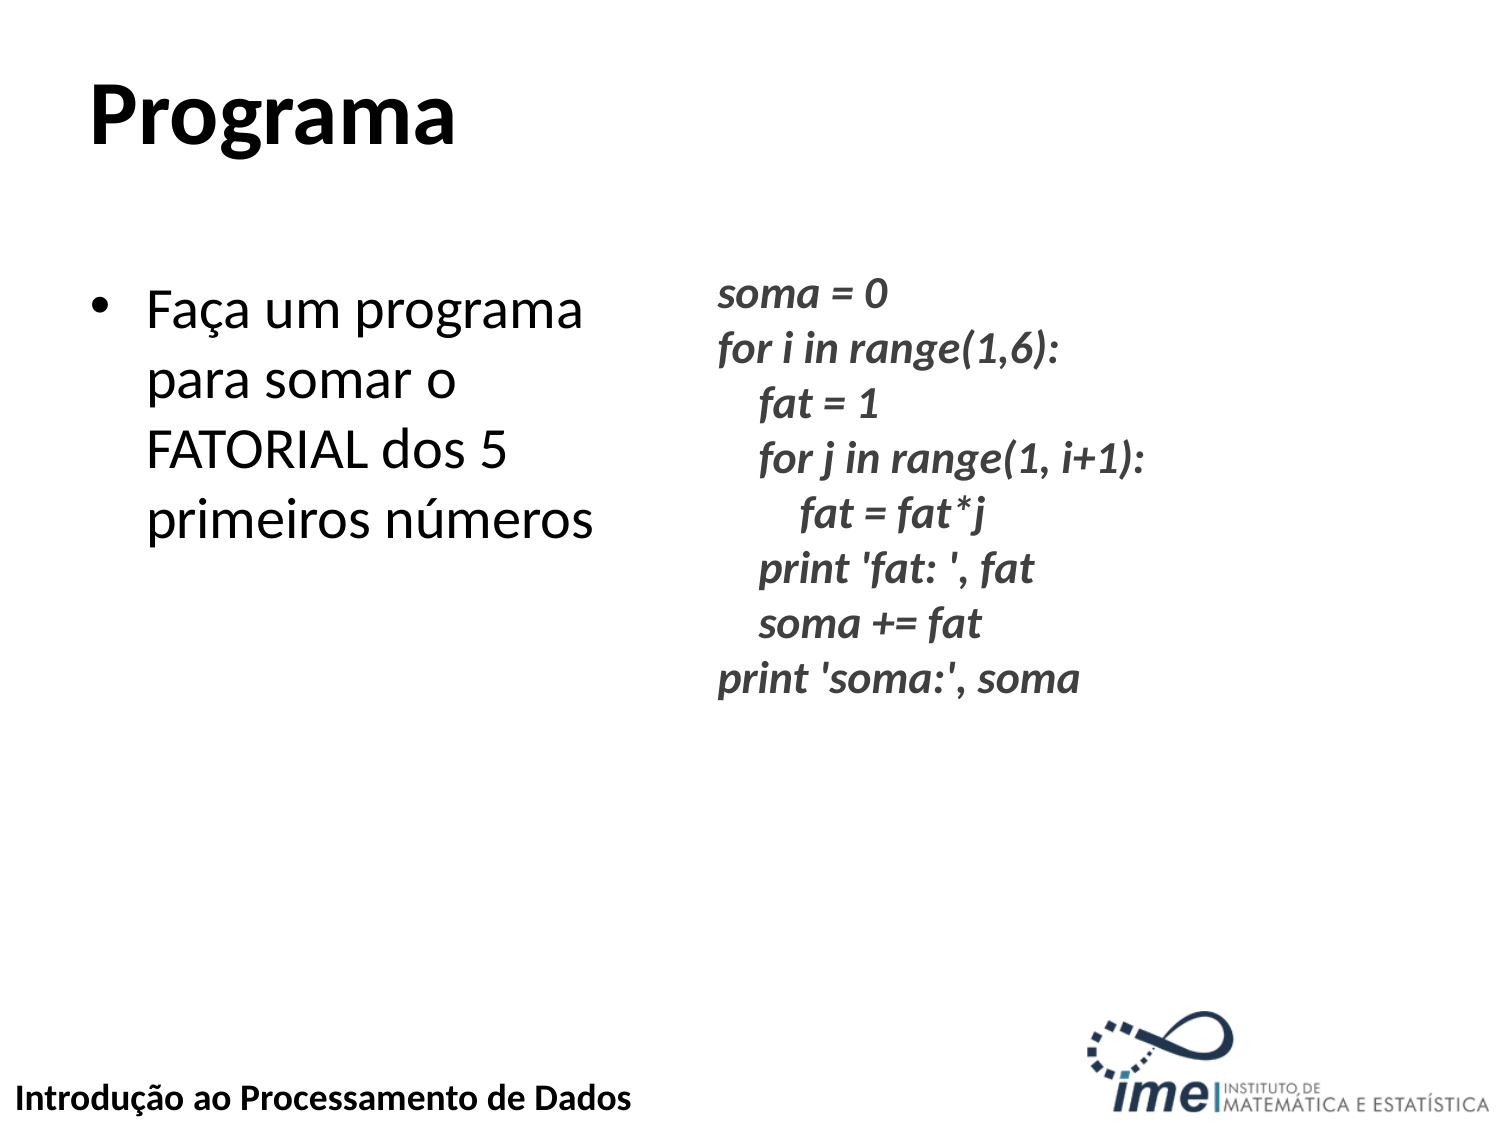

# Programa
soma = 0
for i in range(1,6):
 fat = 1
 for j in range(1, i+1):
 fat = fat*j
 print 'fat: ', fat
 soma += fat
print 'soma:', soma
Faça um programa para somar o FATORIAL dos 5 primeiros números